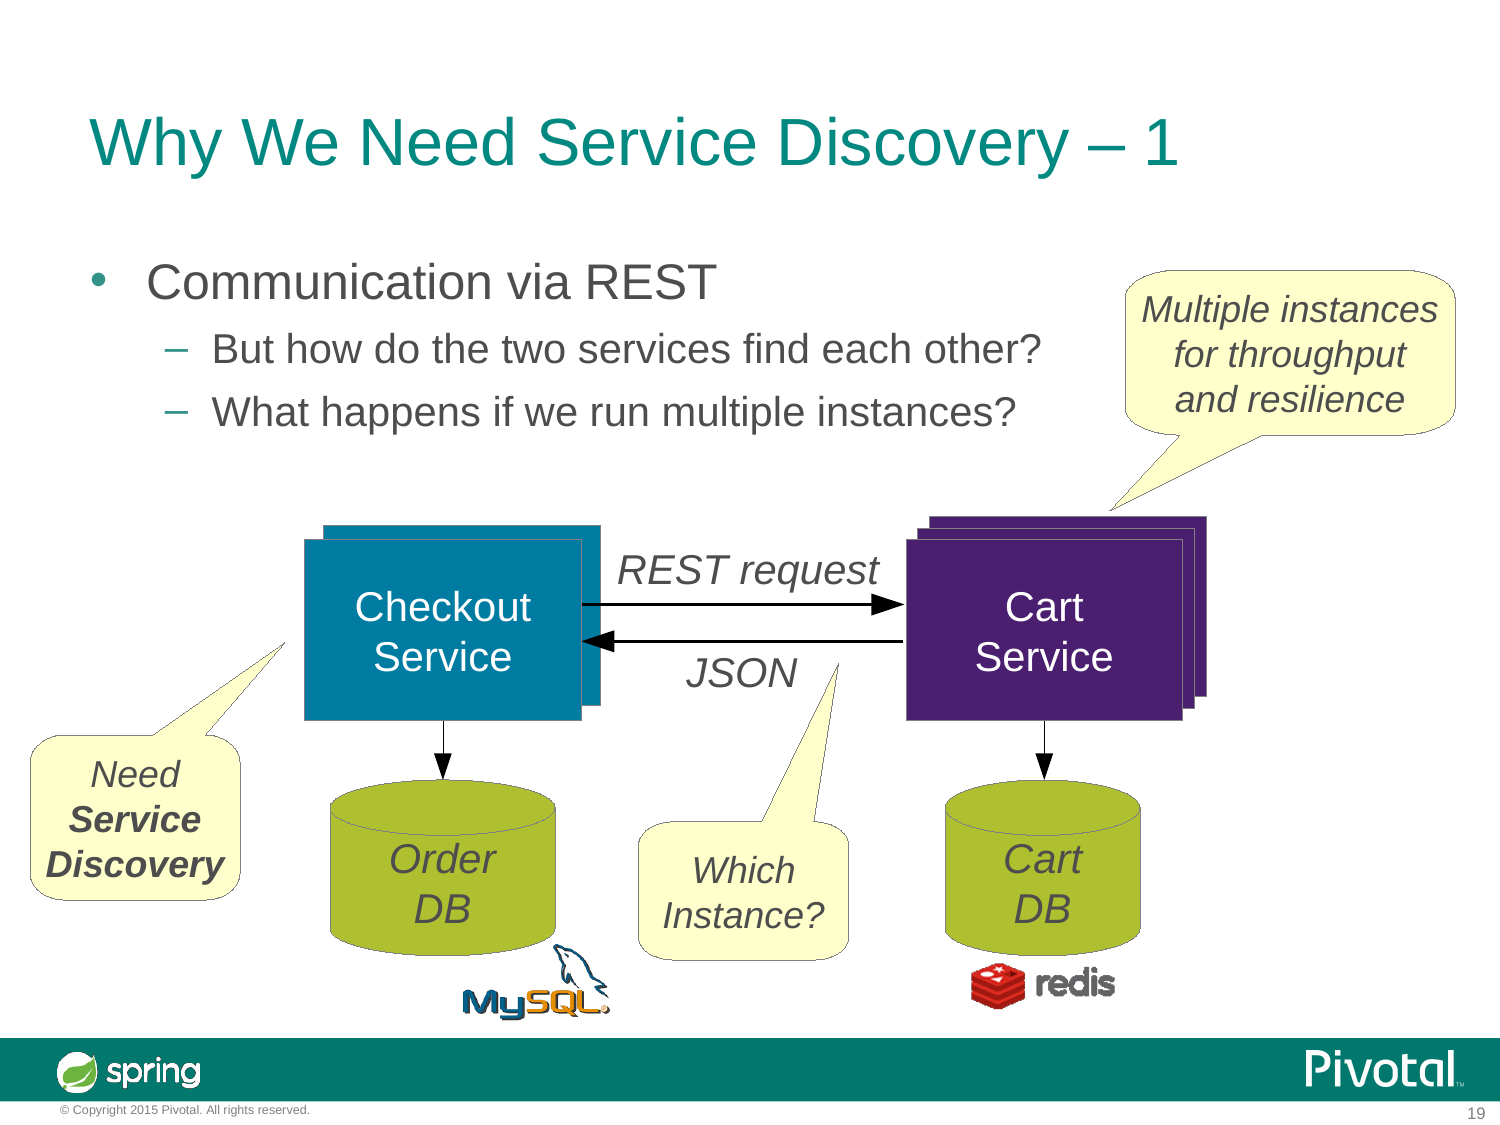

# Why We Need Service Discovery – 1
Communication via REST
But how do the two services find each other?
What happens if we run multiple instances?
Multiple instances
for throughput
and resilience
Cart
Service
Product
Catalog
Service
Cart
Service
REST request
Checkout
Service
Cart
Service
JSON
Need
Service
Discovery
Order
DB
Cart
DB
Which
Instance?